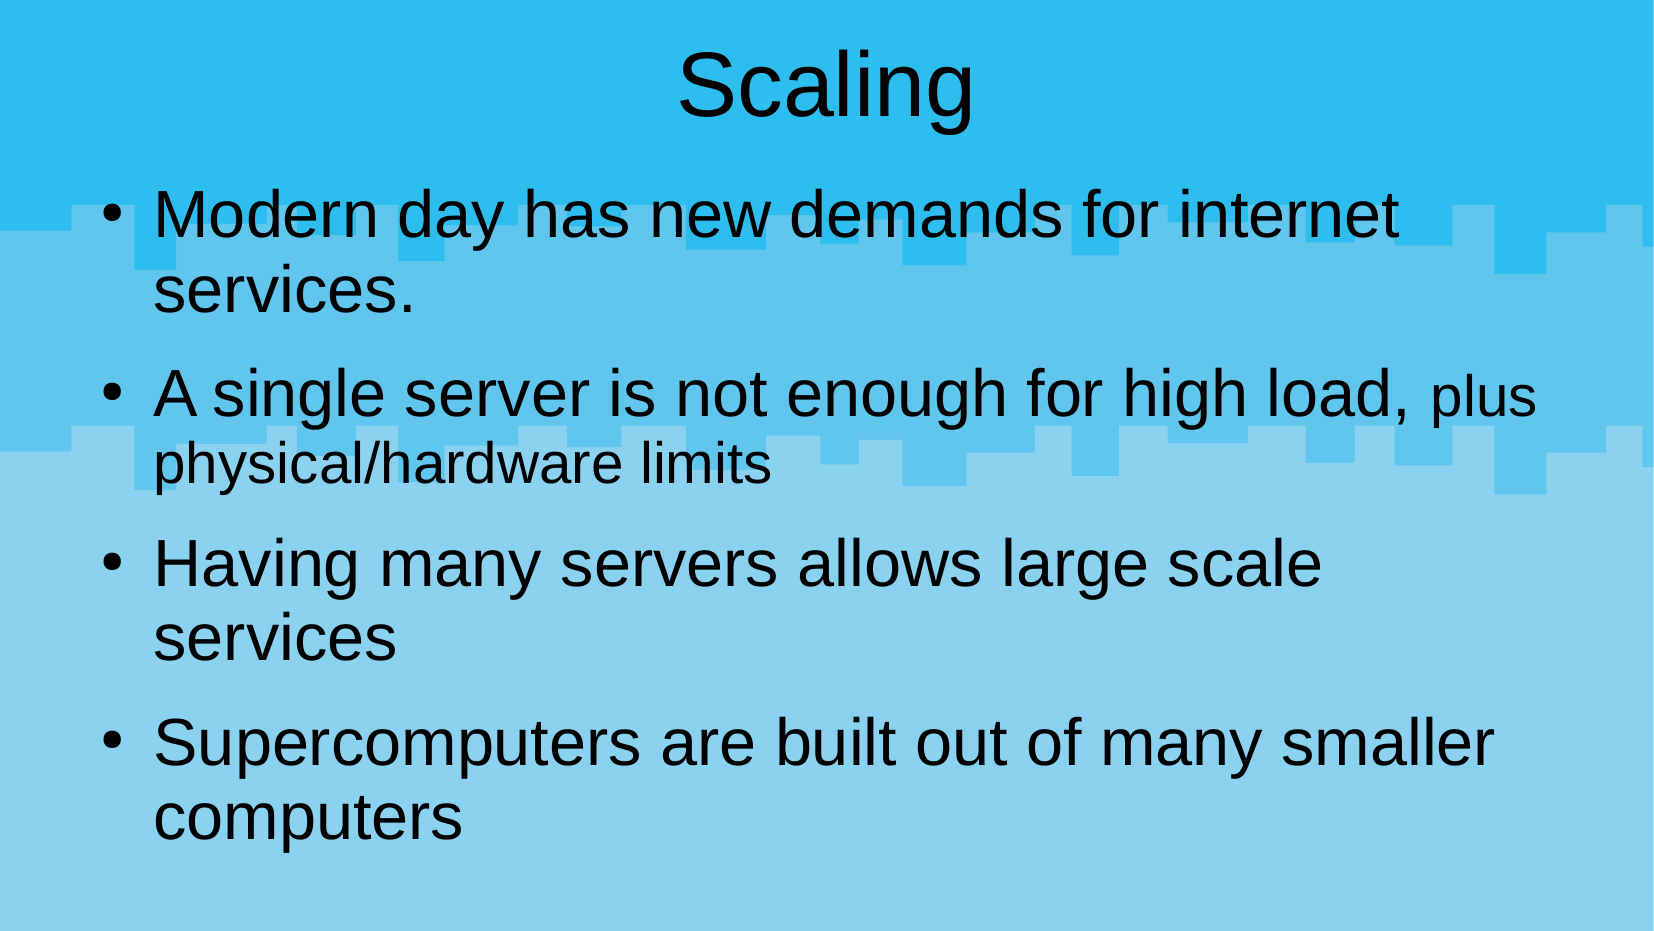

# Scaling
Modern day has new demands for internet services.
A single server is not enough for high load, plus physical/hardware limits
Having many servers allows large scale services
Supercomputers are built out of many smaller computers